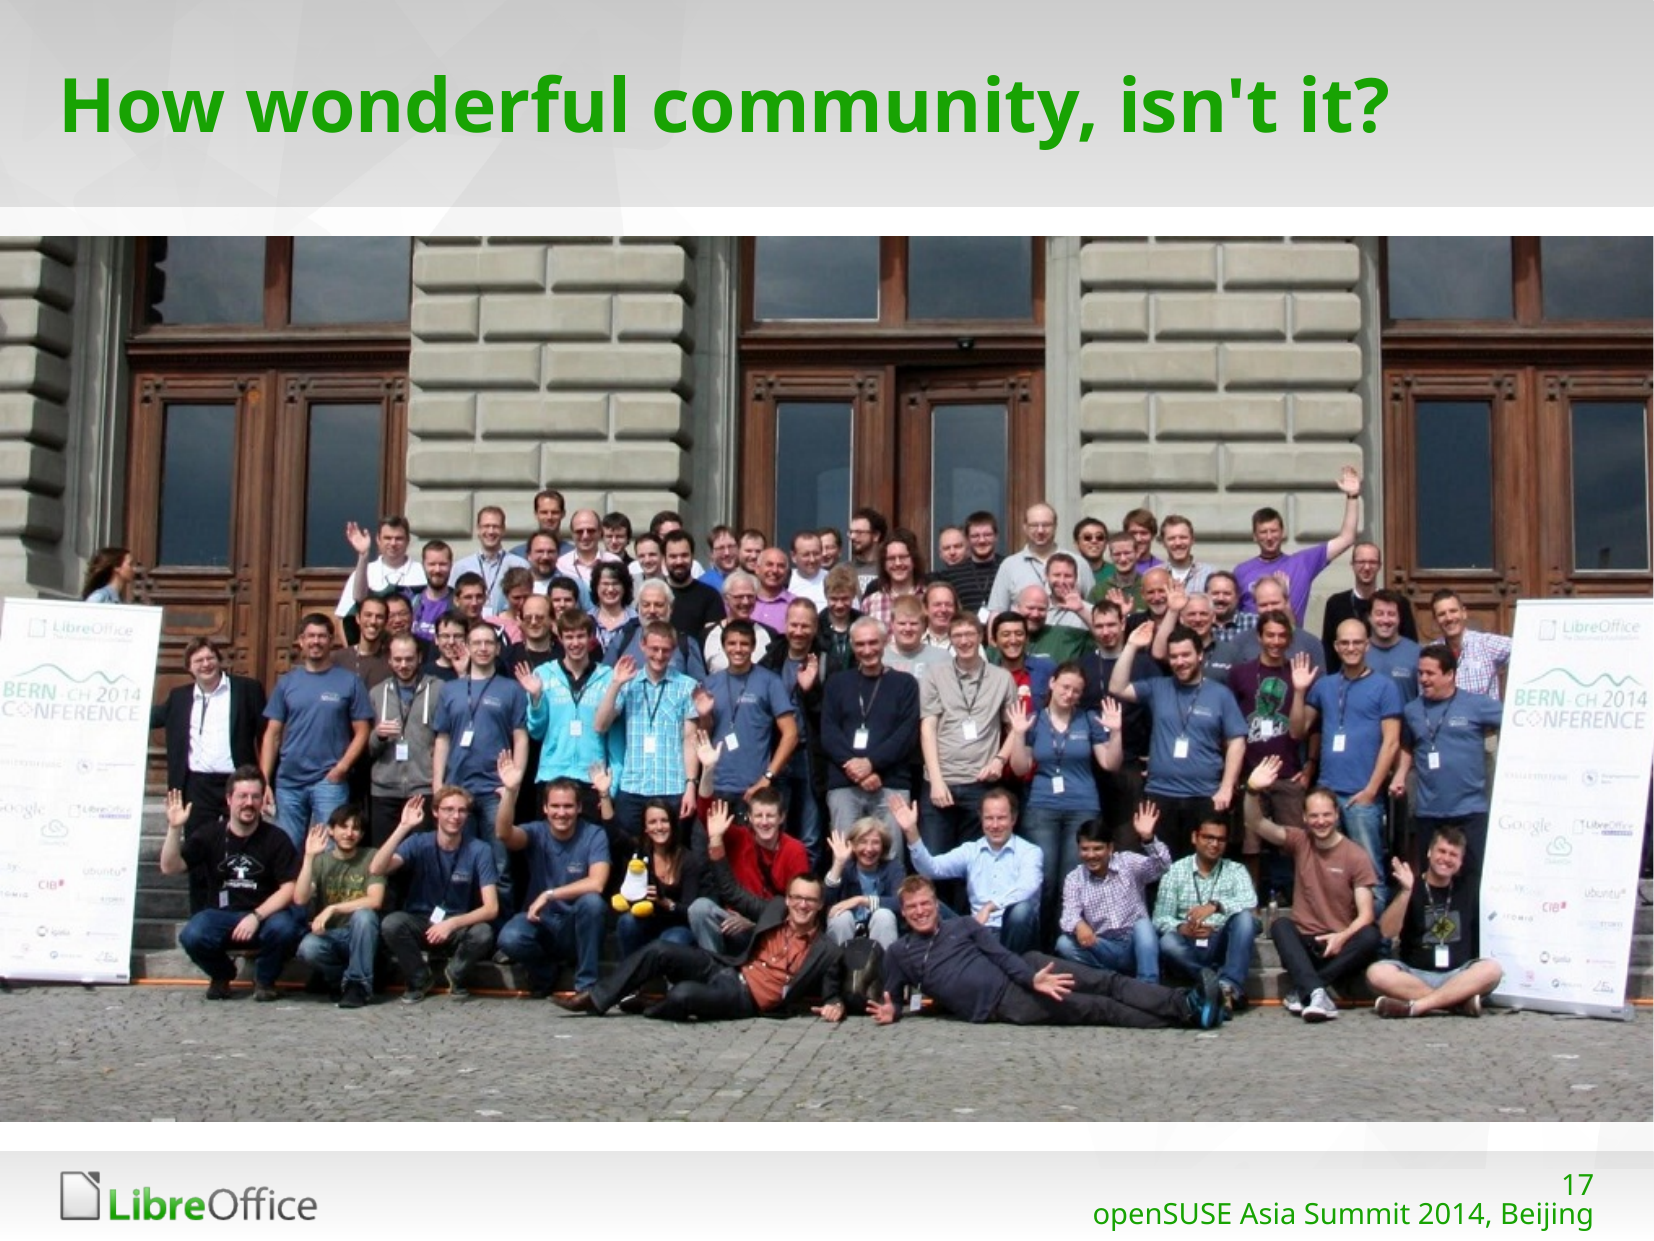

# How wonderful community, isn't it?
17
openSUSE Asia Summit 2014, Beijing